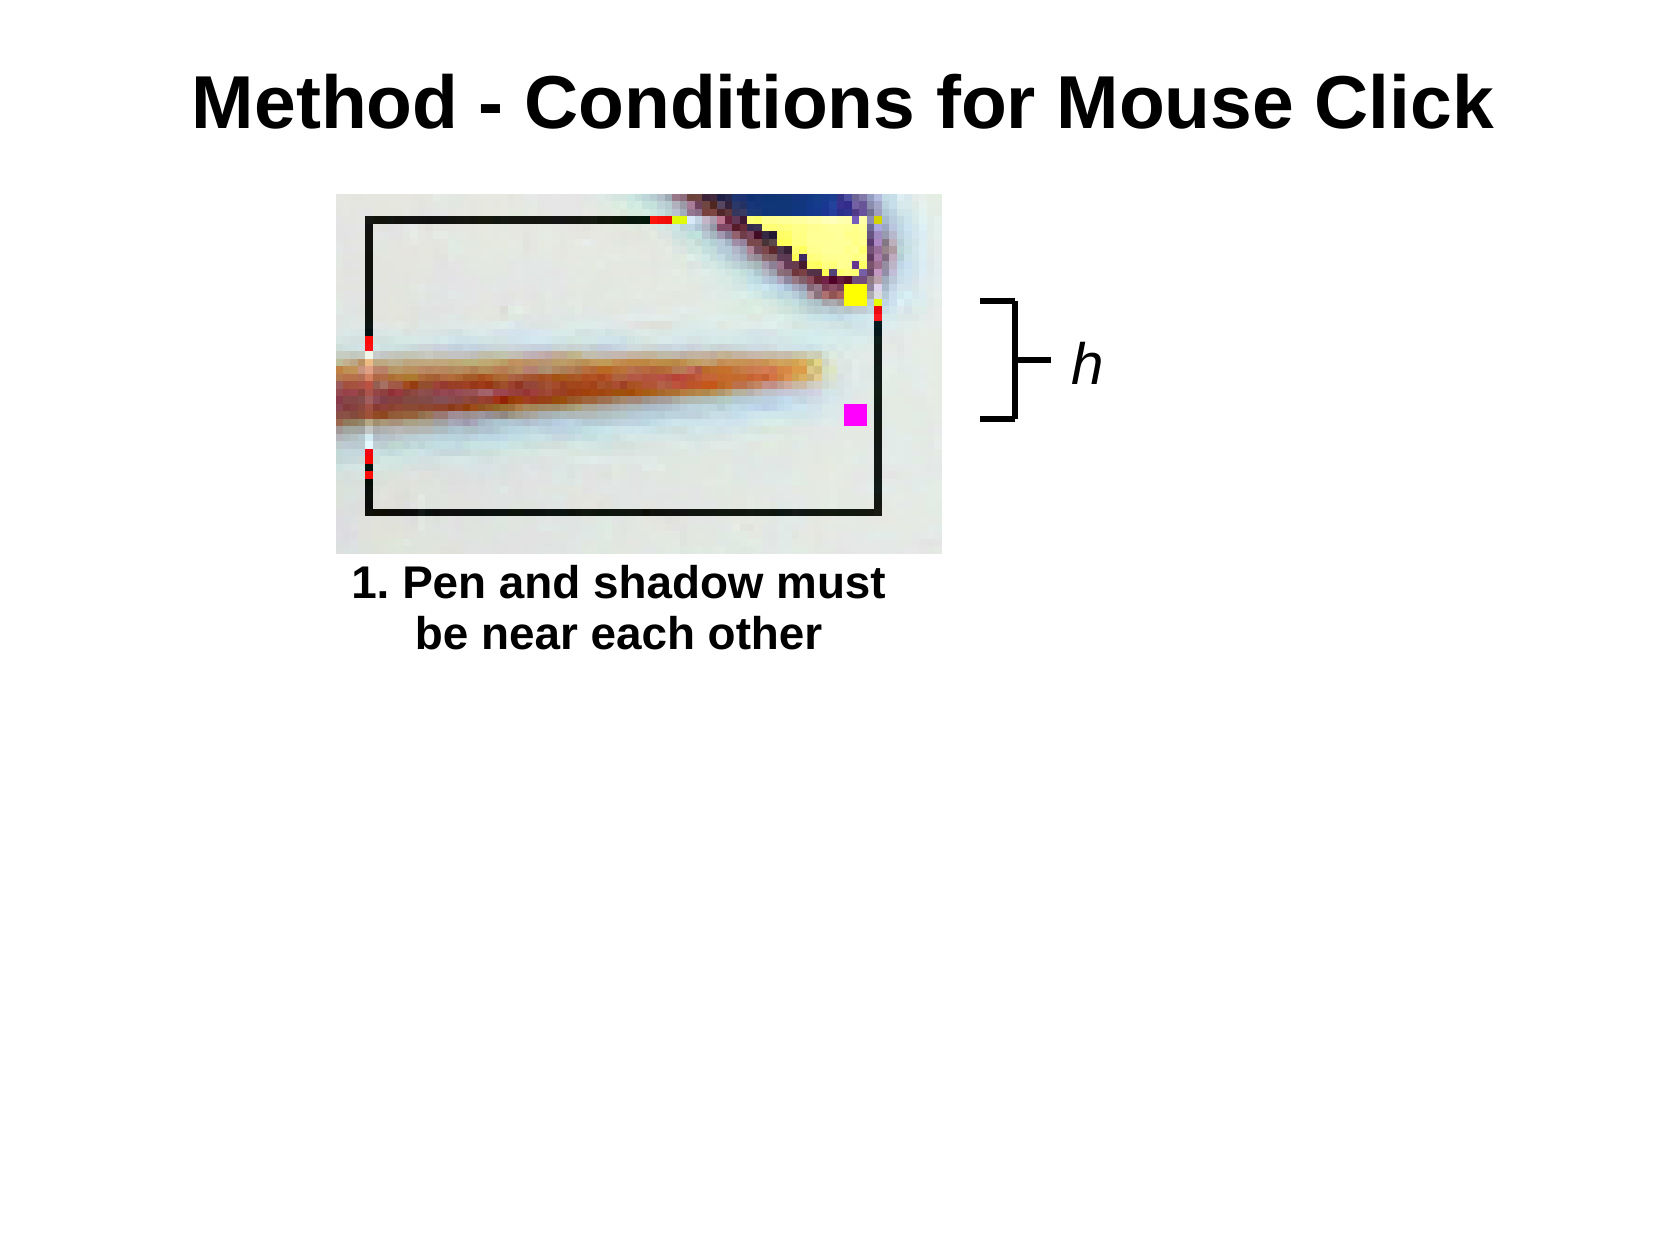

Method - Conditions for Mouse Click
h
1. Pen and shadow must
 be near each other